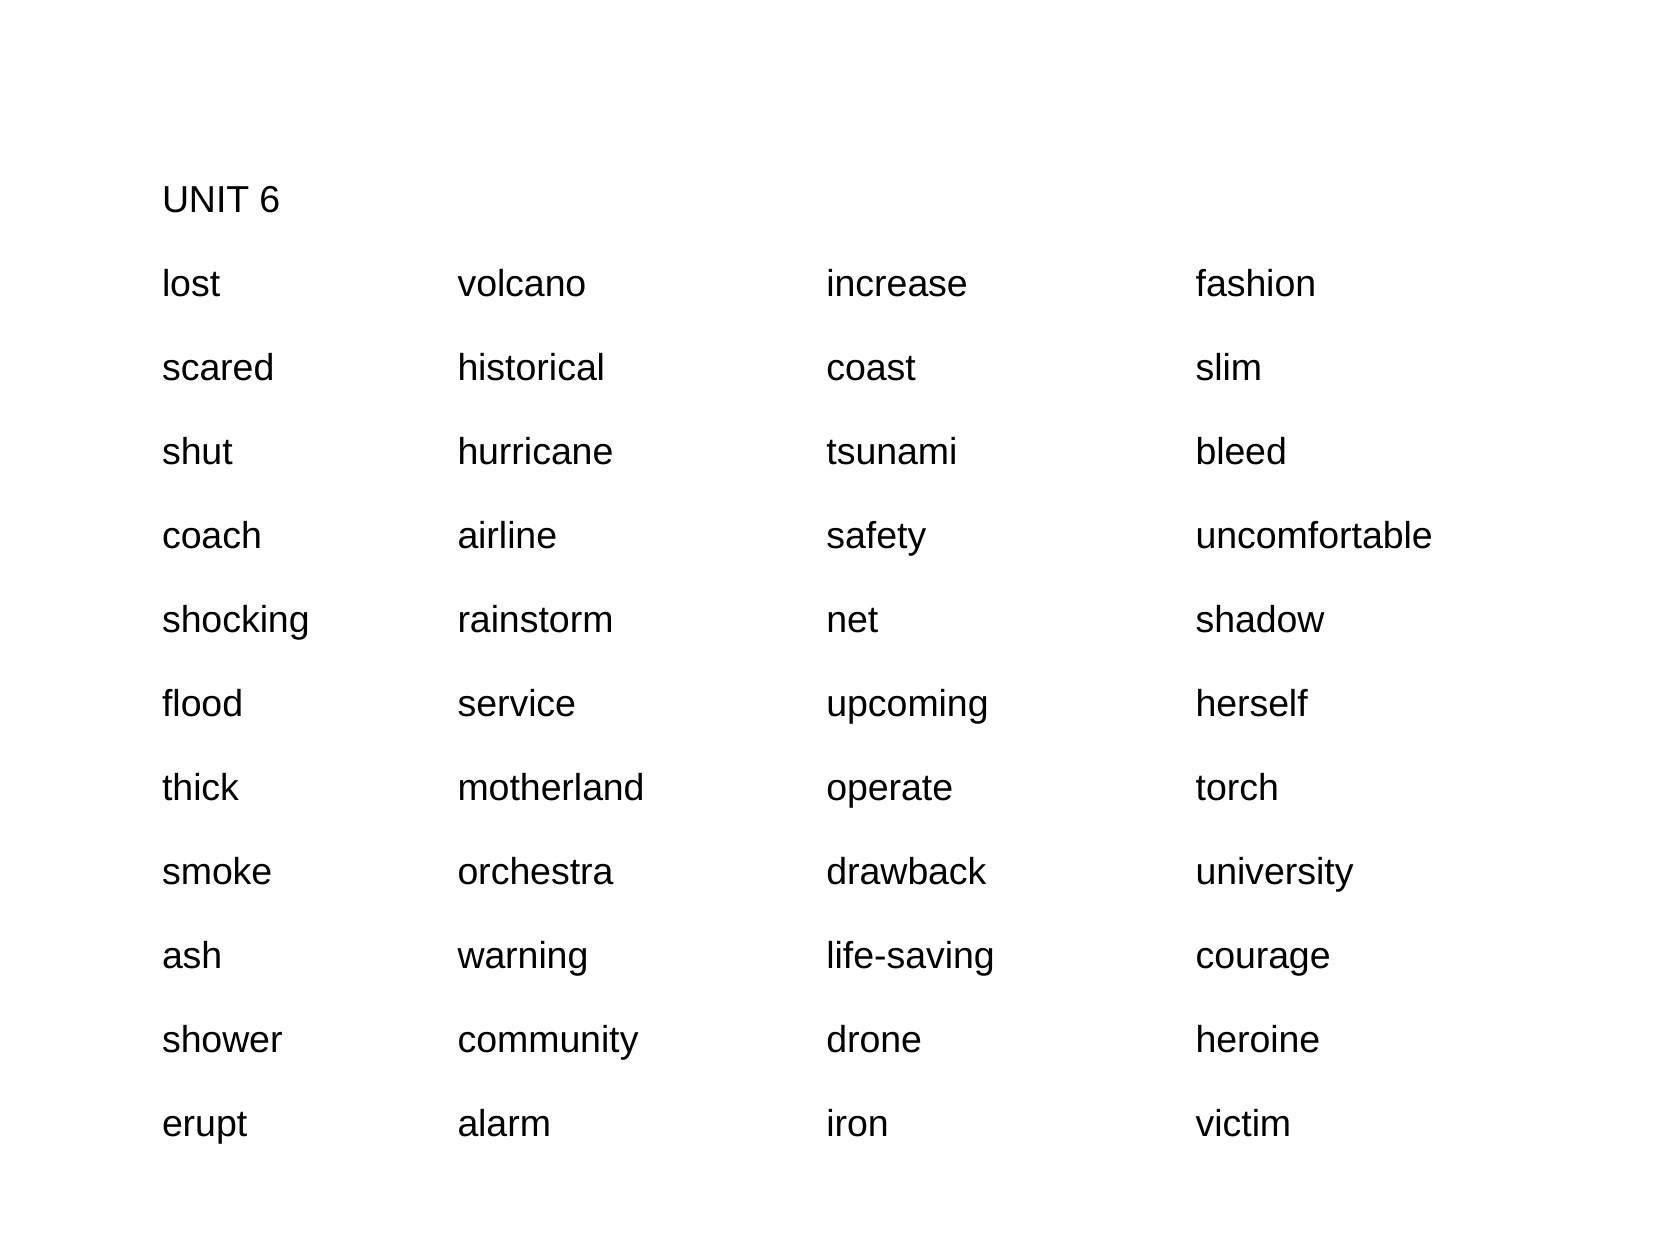

UNIT 6
lost				volcano				increase				fashion
scared			historical				coast				slim
shut				hurricane			tsunami				bleed
coach			airline				safety				uncomfortable
shocking			rainstorm			net					shadow
flood			service				upcoming			herself
thick			motherland			operate				torch
smoke			orchestra			drawback			university
ash				warning				life-saving			courage
shower			community			drone				heroine
erupt			alarm				iron					victim